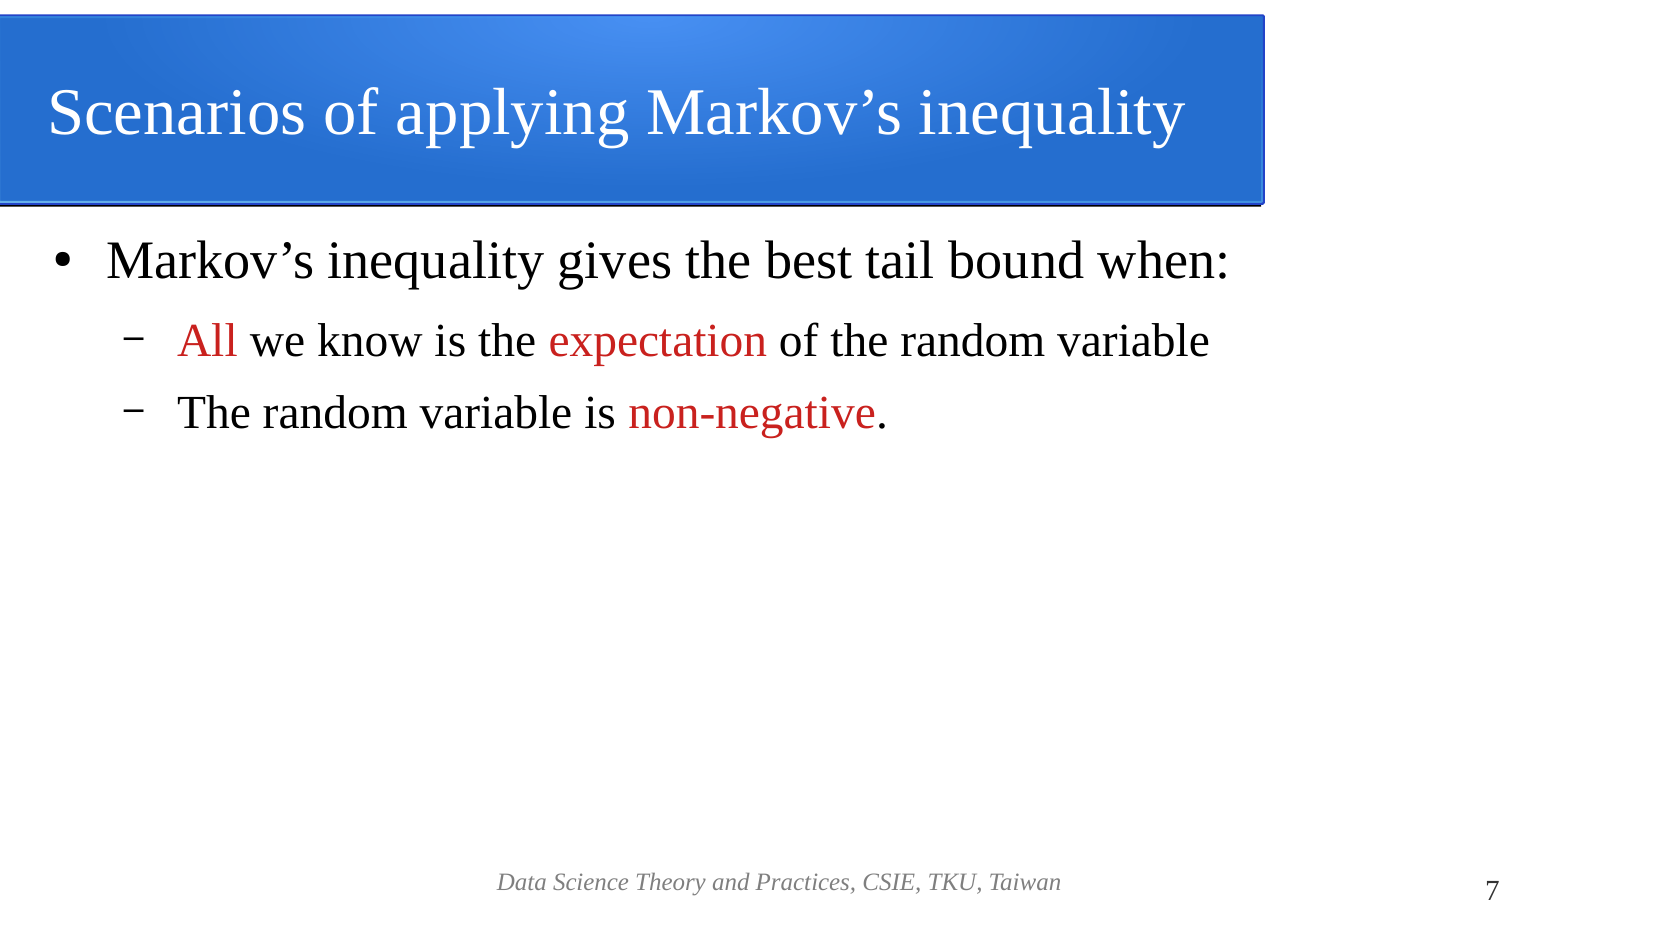

# Scenarios of applying Markov’s inequality
Markov’s inequality gives the best tail bound when:
All we know is the expectation of the random variable
The random variable is non-negative.
Data Science Theory and Practices, CSIE, TKU, Taiwan
7